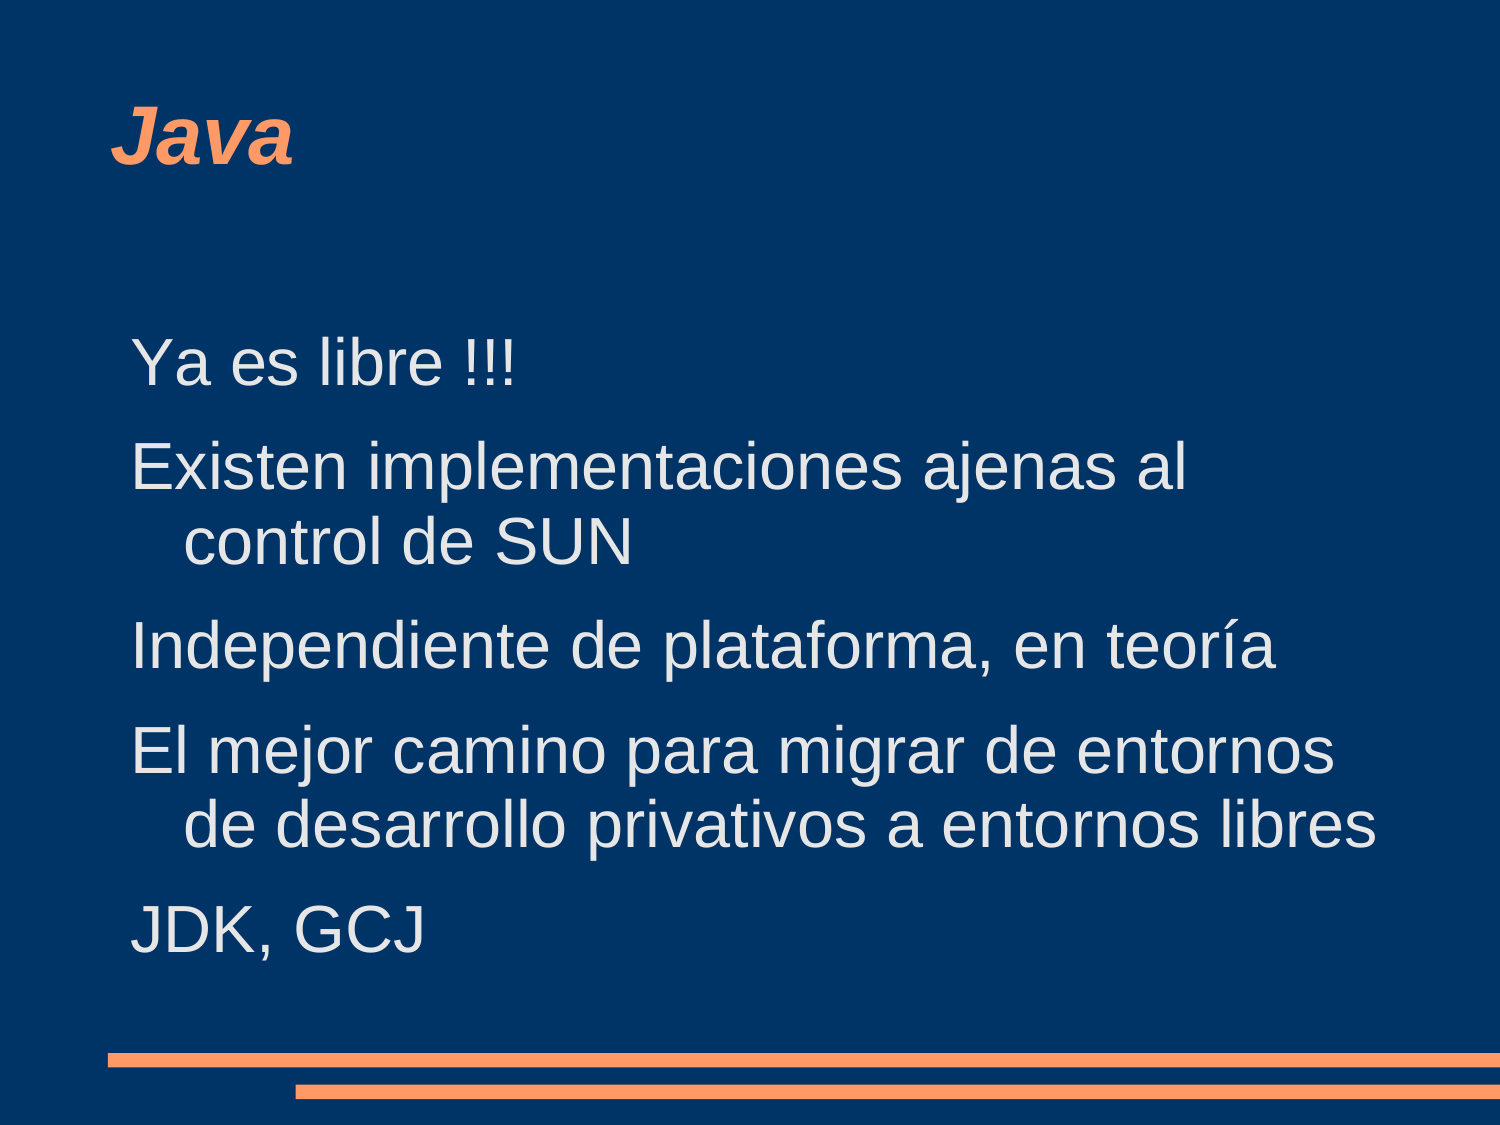

# Java
Ya es libre !!!
Existen implementaciones ajenas al control de SUN
Independiente de plataforma, en teoría
El mejor camino para migrar de entornos de desarrollo privativos a entornos libres
JDK, GCJ